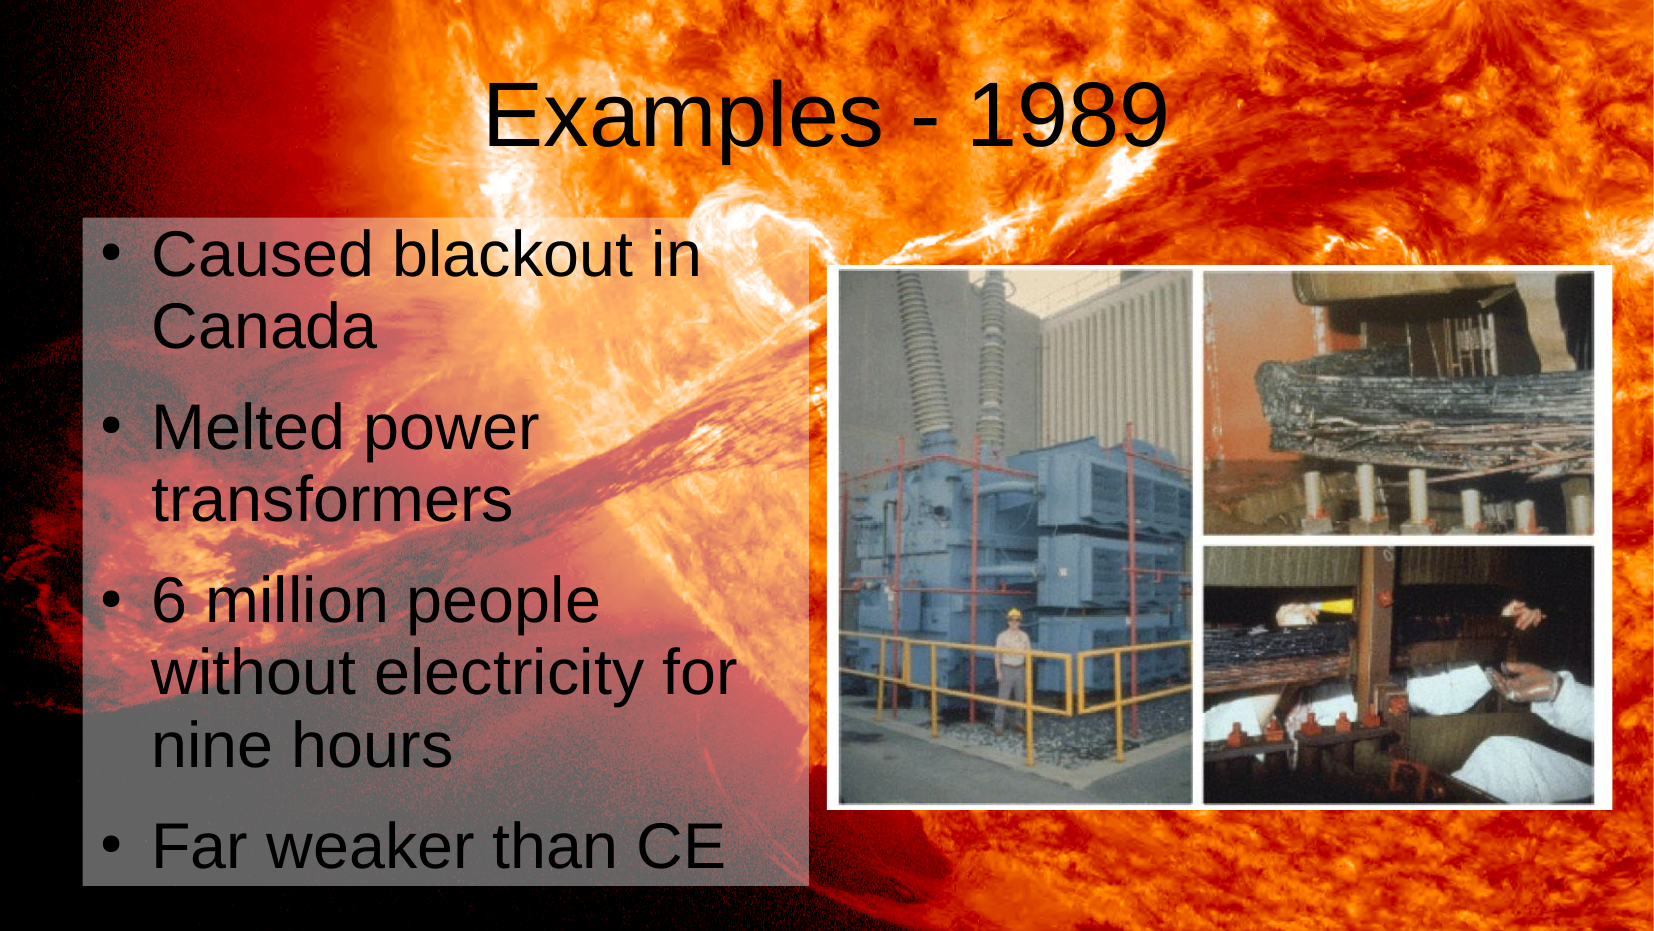

# Examples - 1989
Caused blackout in Canada
Melted power transformers
6 million people without electricity for nine hours
Far weaker than CE